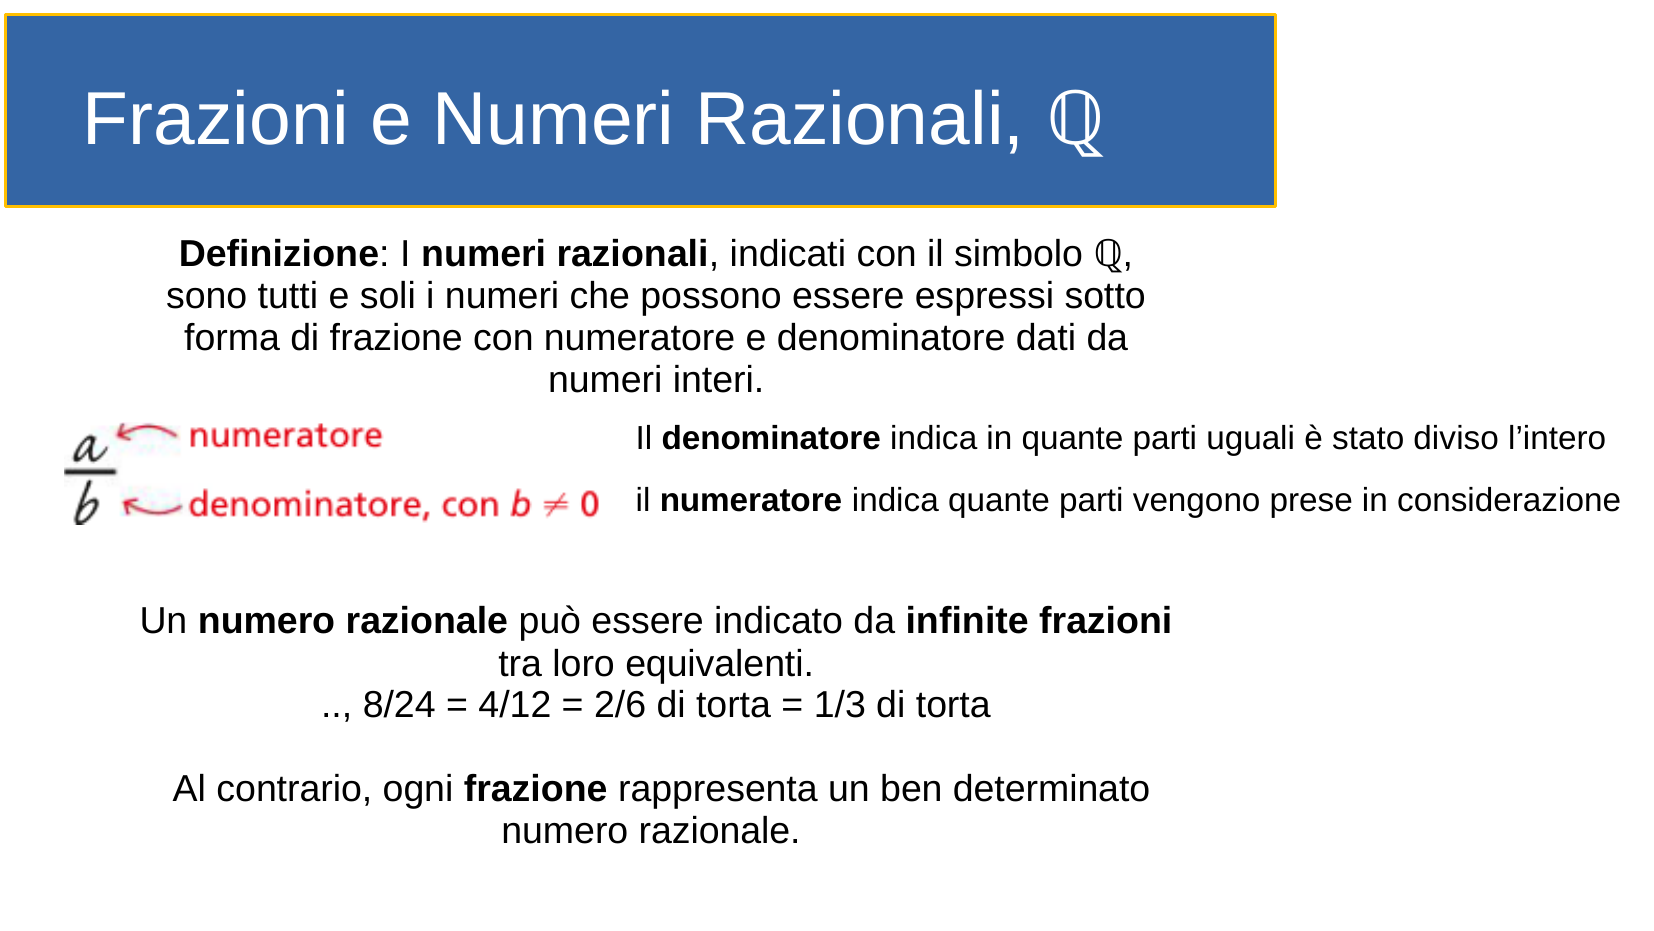

# Frazioni e Numeri Razionali, ℚ
Definizione: I numeri razionali, indicati con il simbolo ℚ, sono tutti e soli i numeri che possono essere espressi sotto forma di frazione con numeratore e denominatore dati da numeri interi.
Il denominatore indica in quante parti uguali è stato diviso l’intero
il numeratore indica quante parti vengono prese in considerazione
Un numero razionale può essere indicato da infinite frazioni tra loro equivalenti.
.., 8/24 = 4/12 = 2/6 di torta = 1/3 di torta
 Al contrario, ogni frazione rappresenta un ben determinato numero razionale.